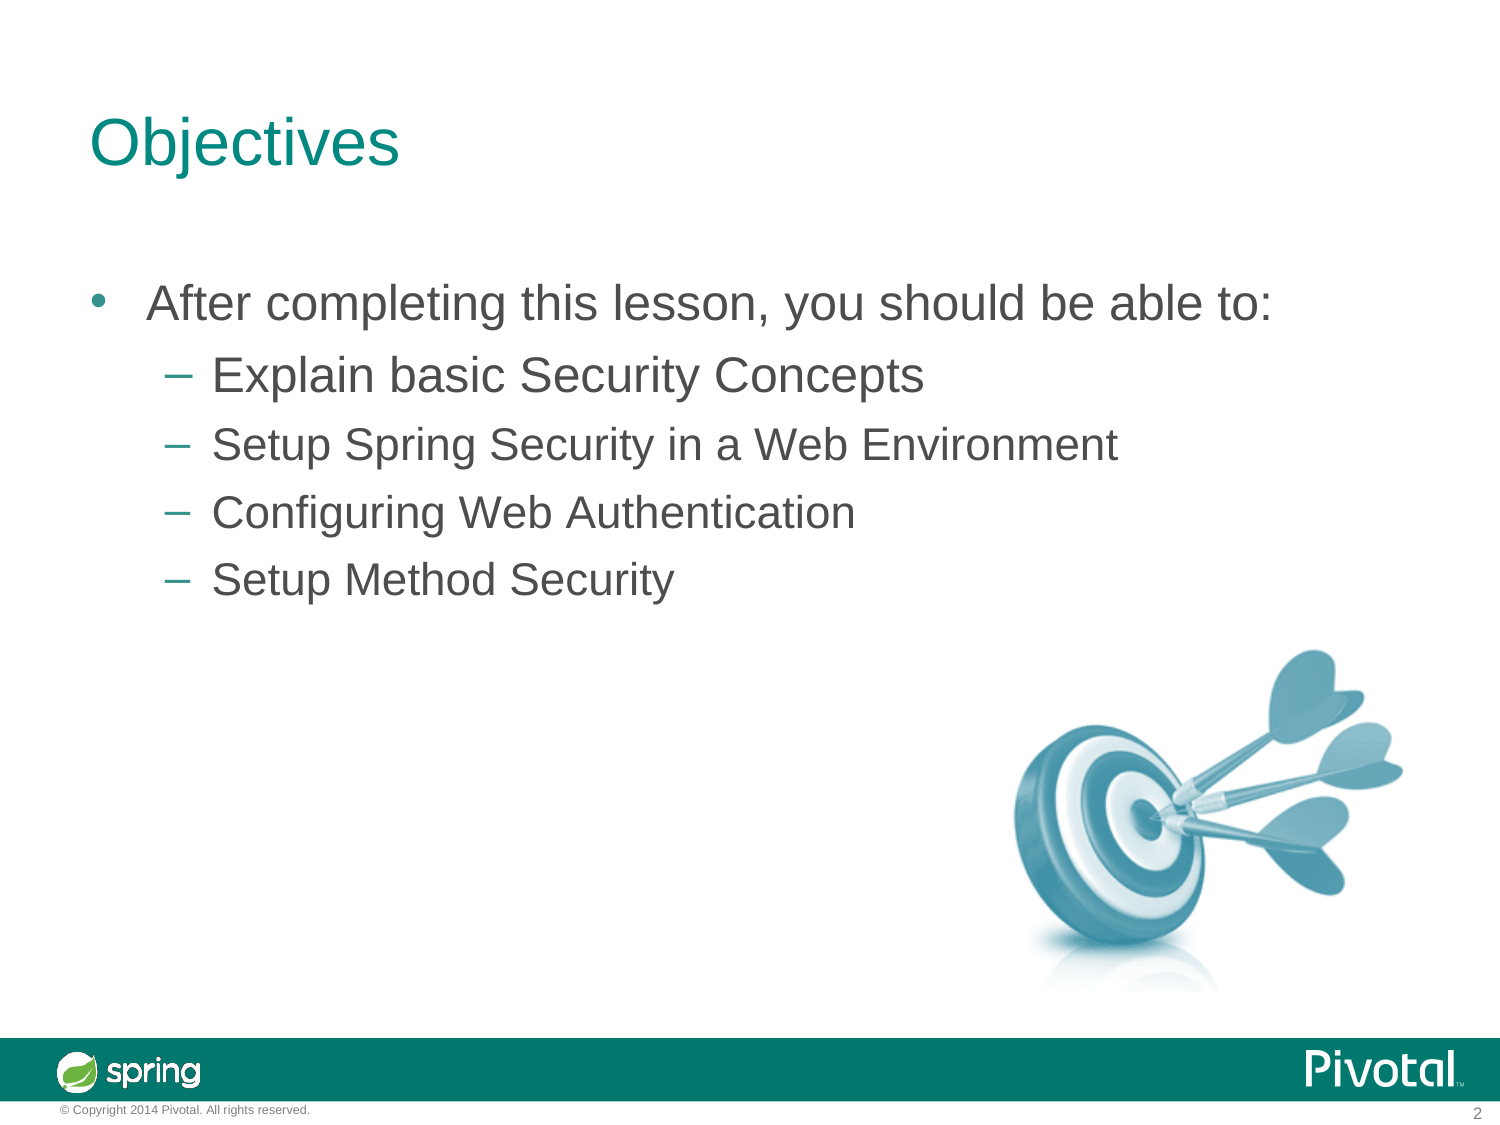

# Objectives
After completing this lesson, you should be able to:
Explain basic Security Concepts
Setup Spring Security in a Web Environment
Configuring Web Authentication
Setup Method Security